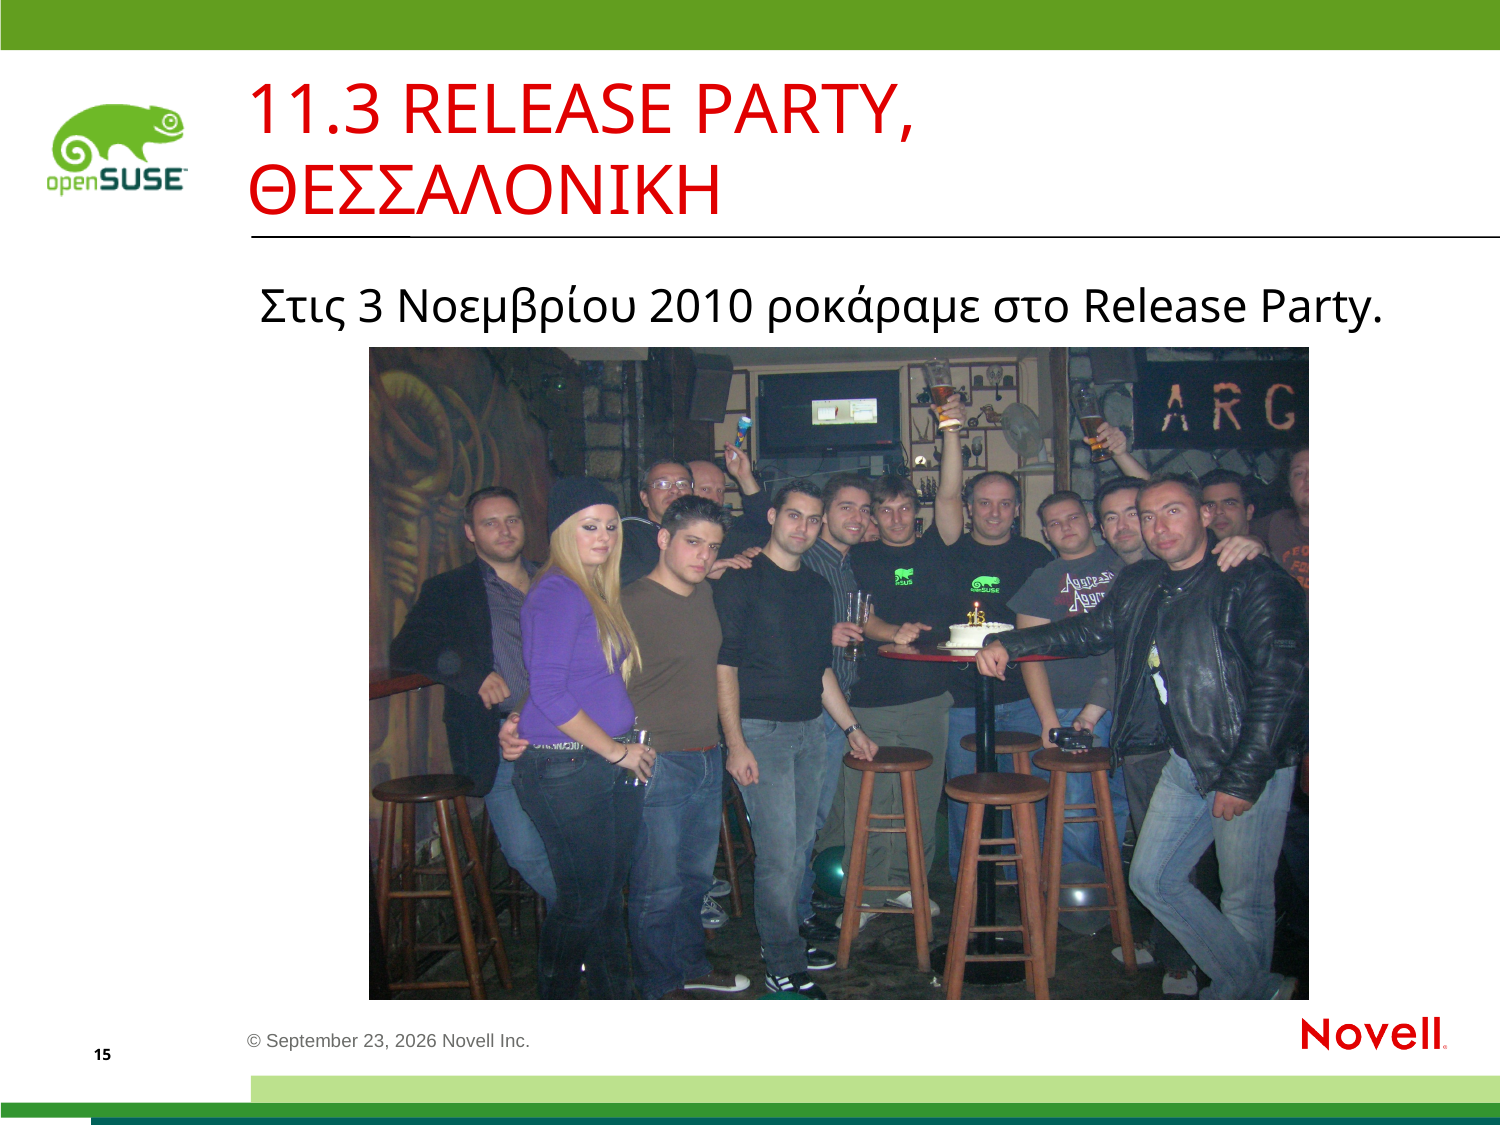

# 11.3 RELEASE PARTY, ΘΕΣΣΑΛΟΝΙΚΗ
Στις 3 Νοεμβρίου 2010 ροκάραμε στο Release Party.